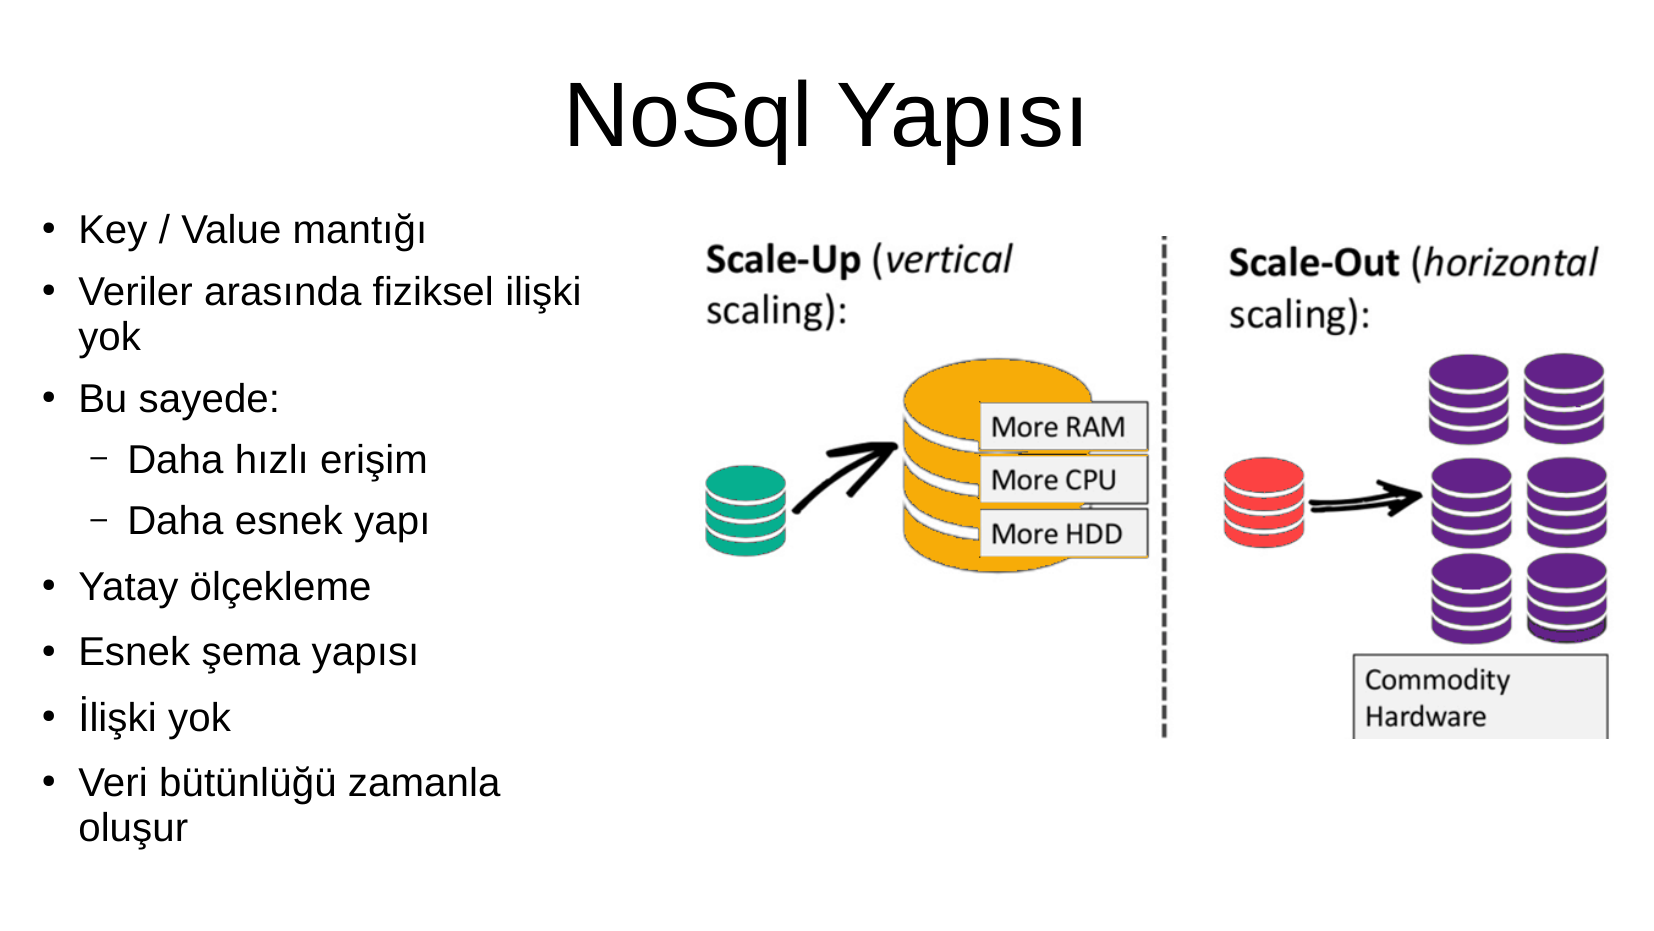

# NoSql Yapısı
Key / Value mantığı
Veriler arasında fiziksel ilişki yok
Bu sayede:
Daha hızlı erişim
Daha esnek yapı
Yatay ölçekleme
Esnek şema yapısı
İlişki yok
Veri bütünlüğü zamanla oluşur